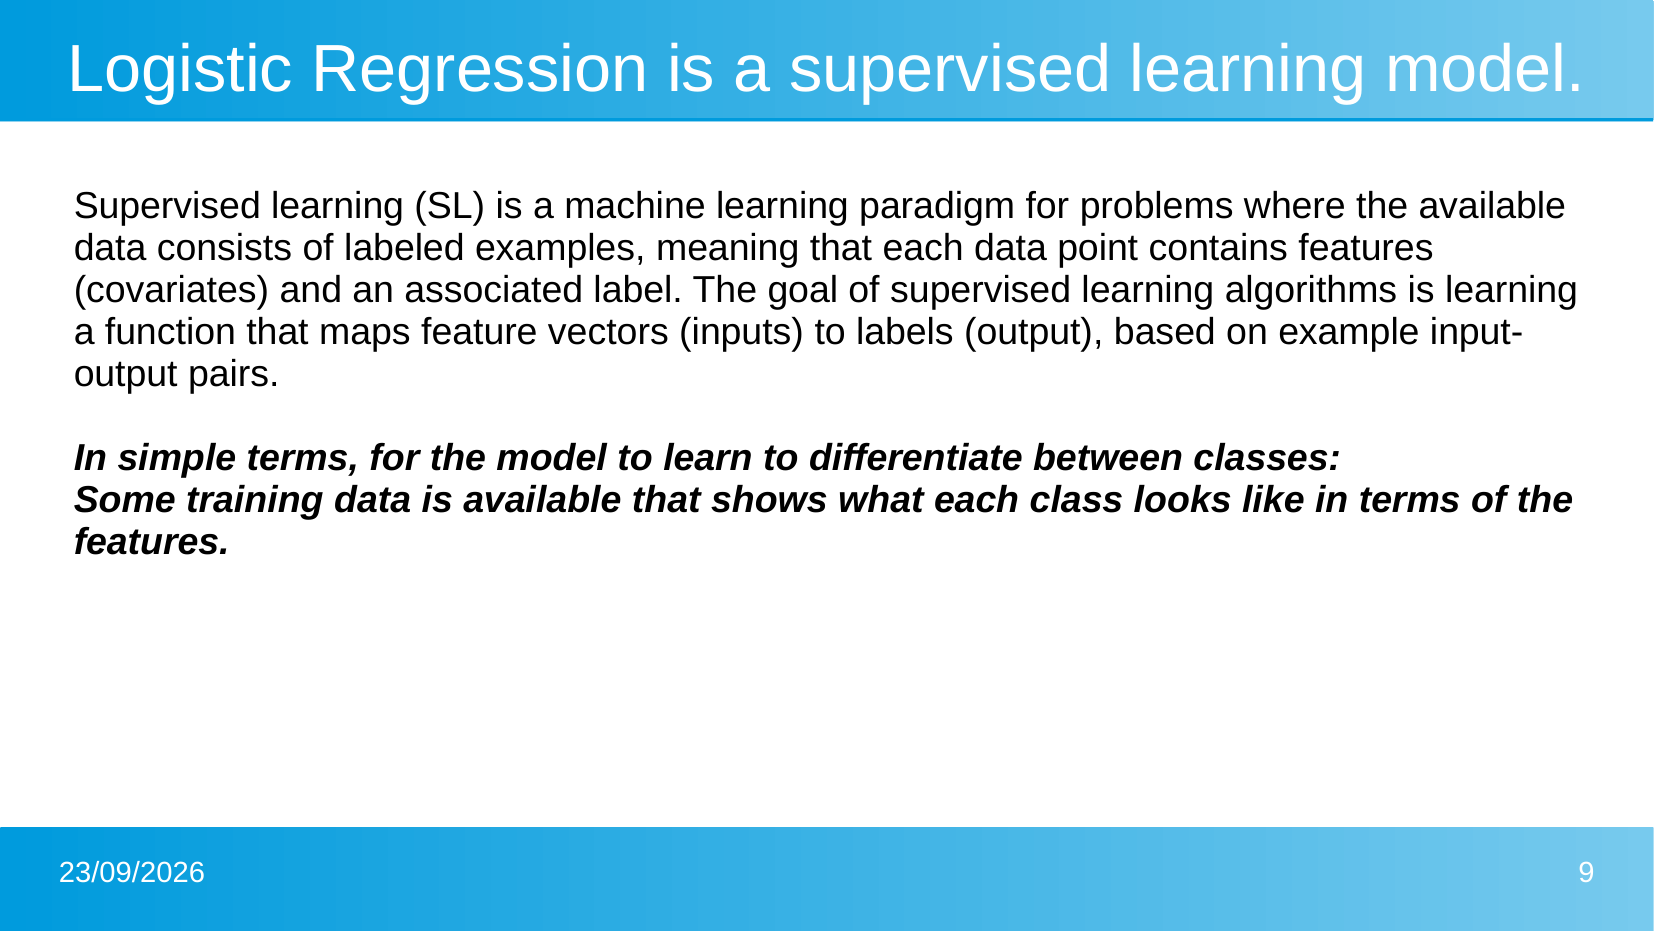

# Logistic Regression is a supervised learning model.
Supervised learning (SL) is a machine learning paradigm for problems where the available data consists of labeled examples, meaning that each data point contains features (covariates) and an associated label. The goal of supervised learning algorithms is learning a function that maps feature vectors (inputs) to labels (output), based on example input-output pairs.
In simple terms, for the model to learn to differentiate between classes:
Some training data is available that shows what each class looks like in terms of the features.
9